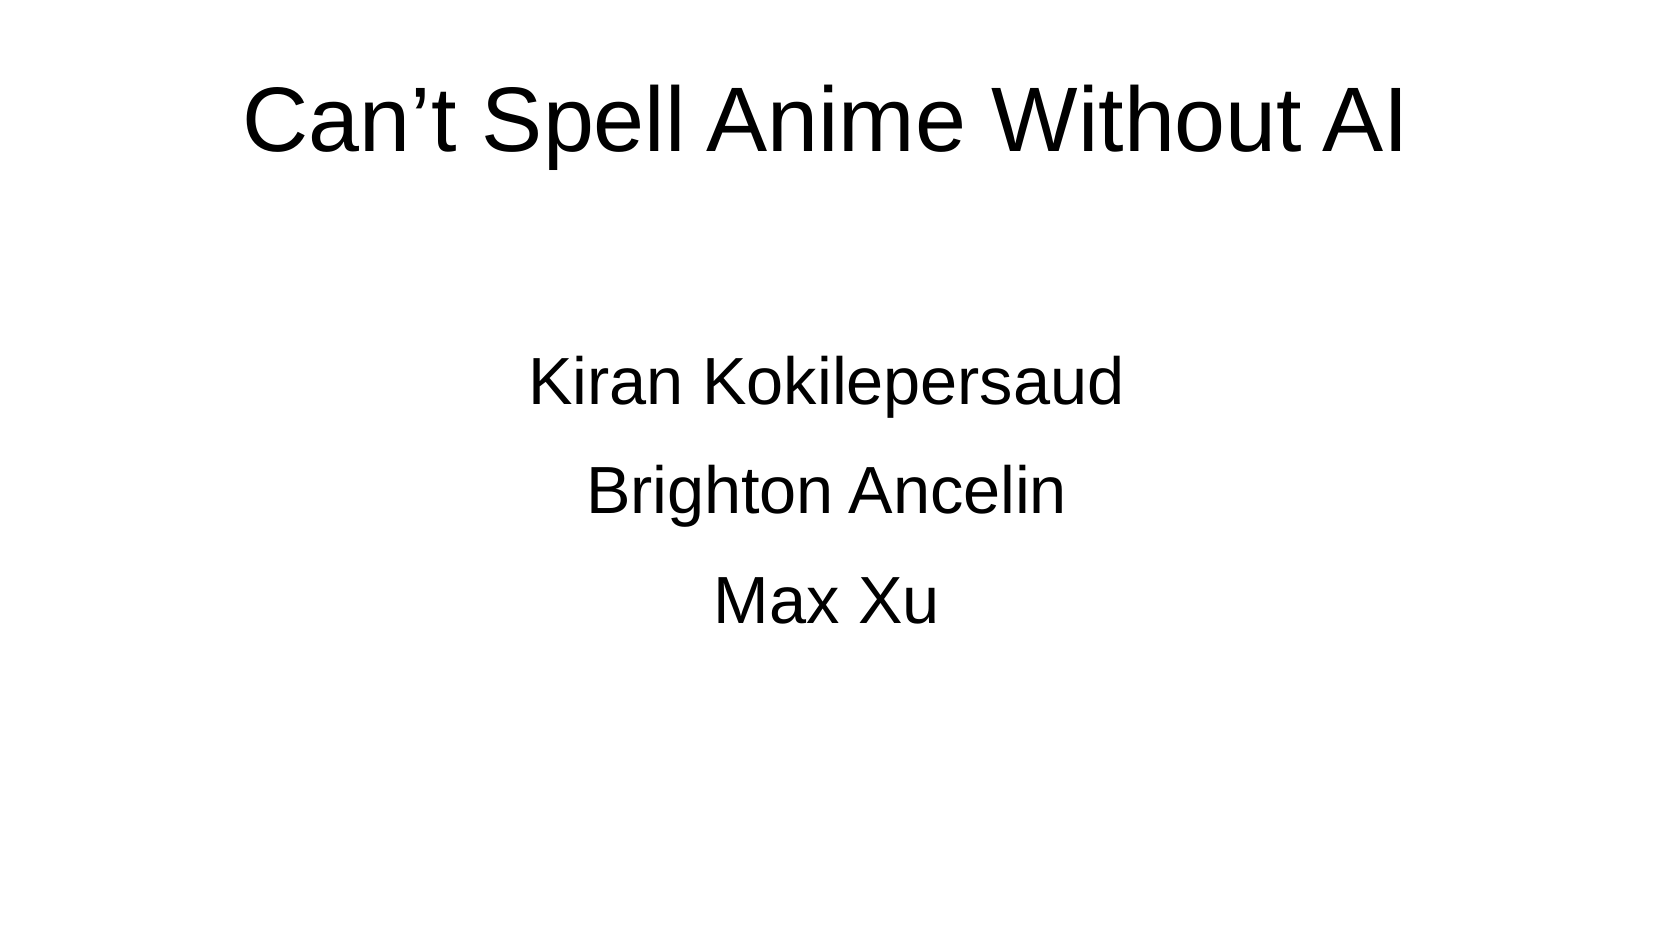

# Can’t Spell Anime Without AI
Kiran Kokilepersaud
Brighton Ancelin
Max Xu